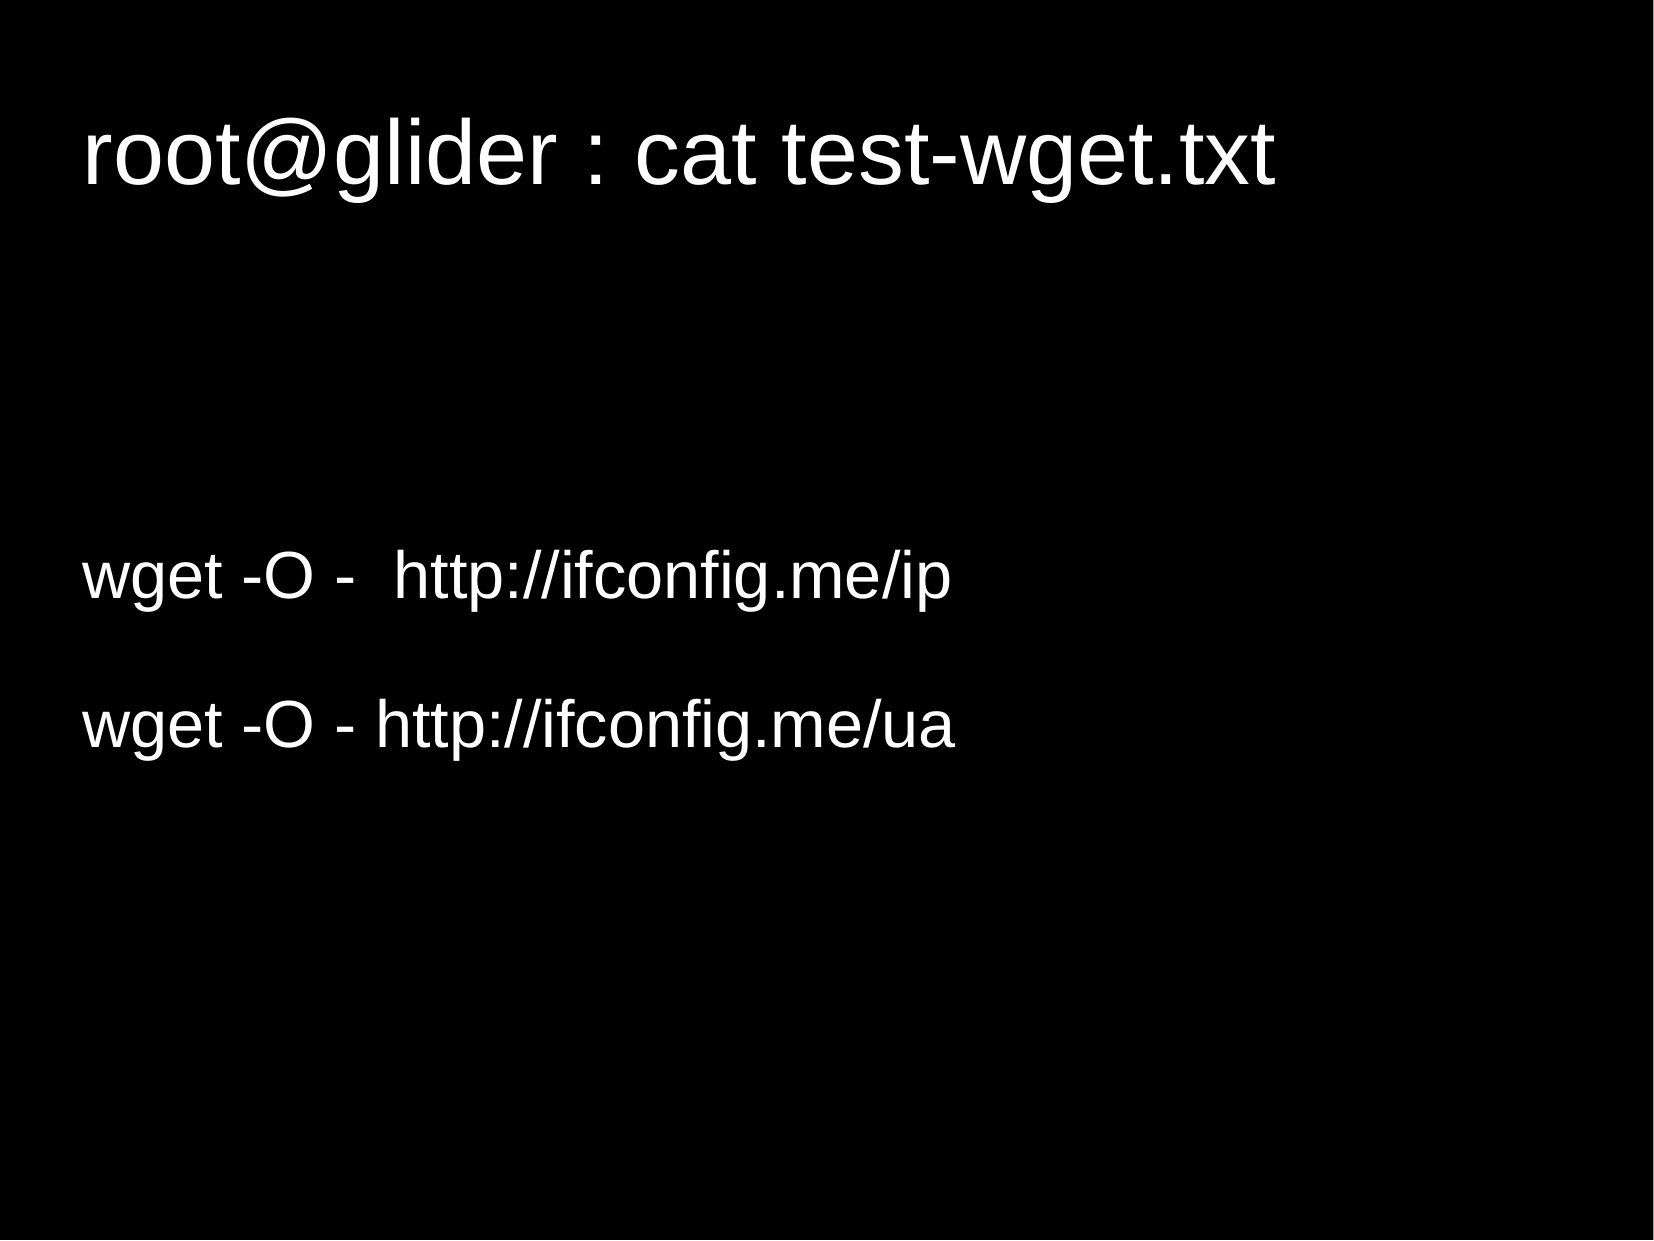

# root@glider : cat test-wget.txt
wget -O - http://ifconfig.me/ip
wget -O - http://ifconfig.me/ua